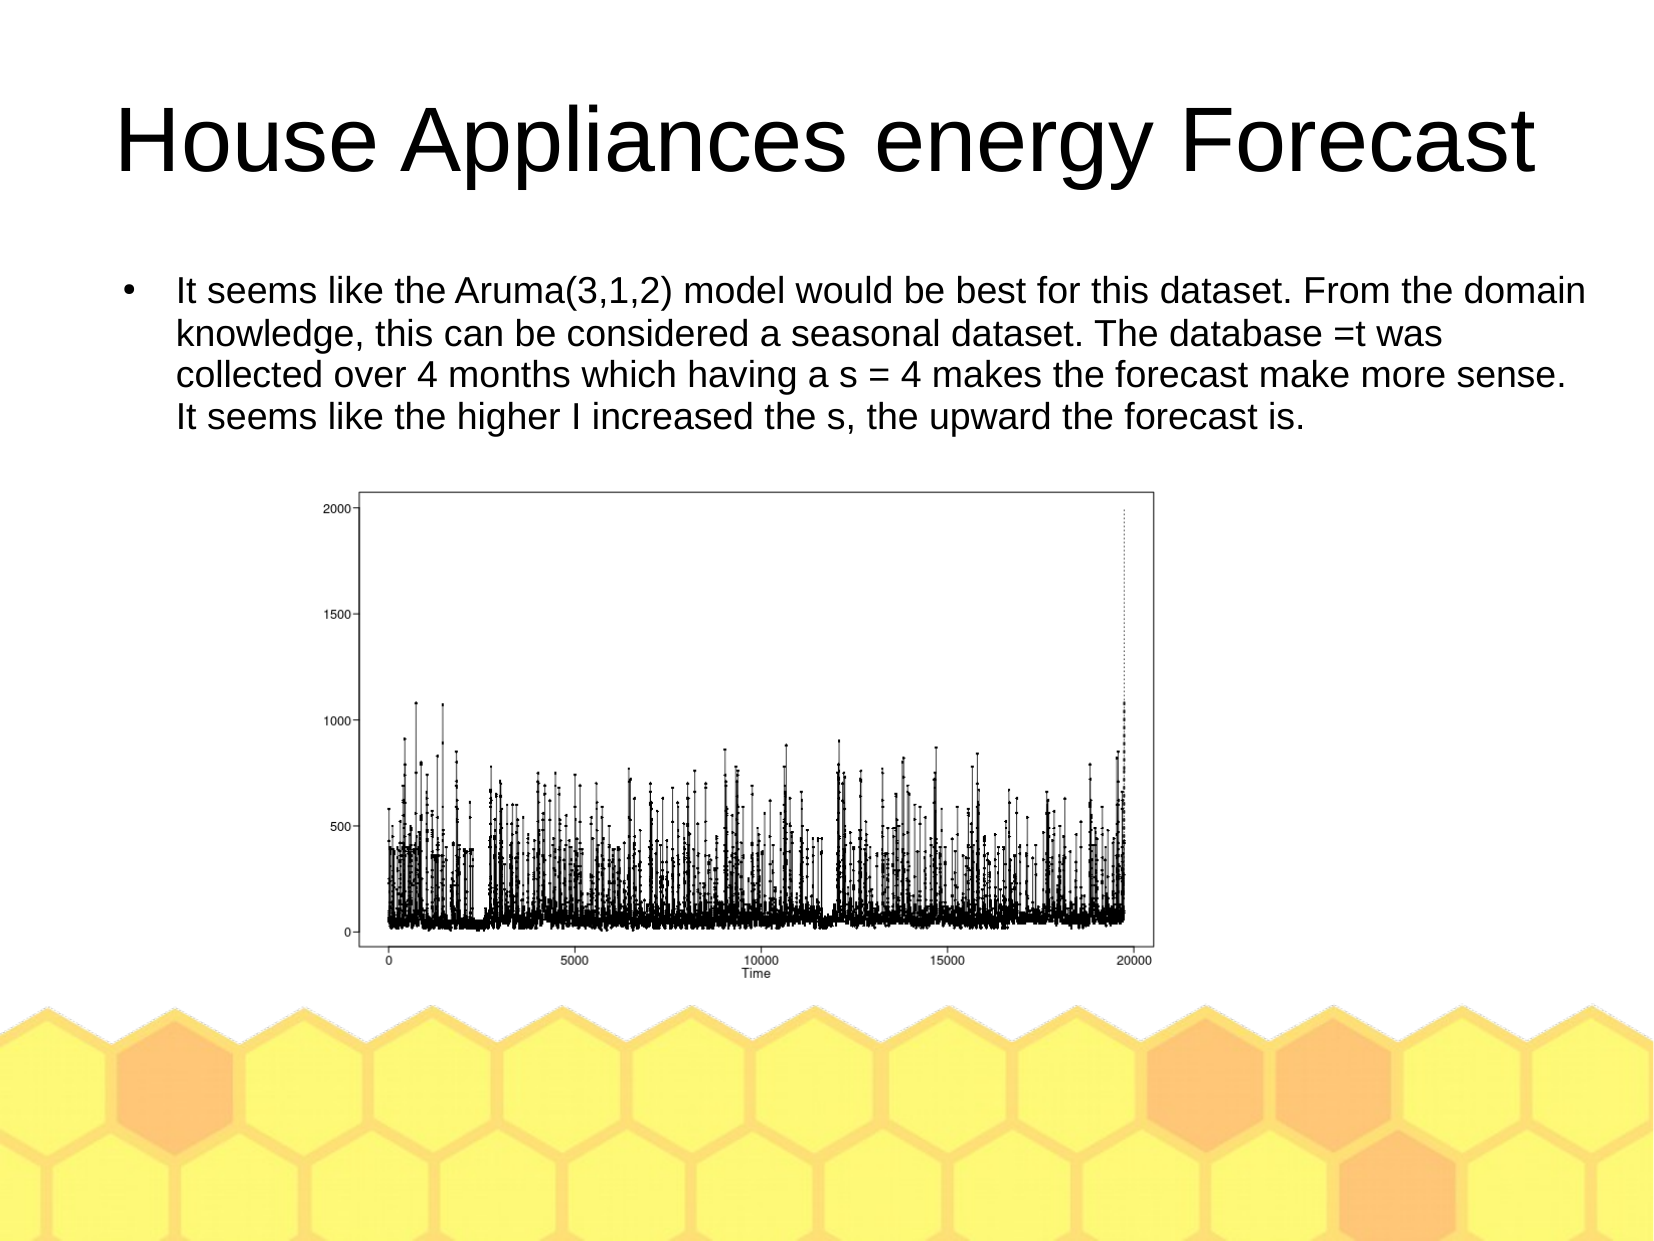

# House Appliances energy Forecast
It seems like the Aruma(3,1,2) model would be best for this dataset. From the domain knowledge, this can be considered a seasonal dataset. The database =t was collected over 4 months which having a s = 4 makes the forecast make more sense. It seems like the higher I increased the s, the upward the forecast is.